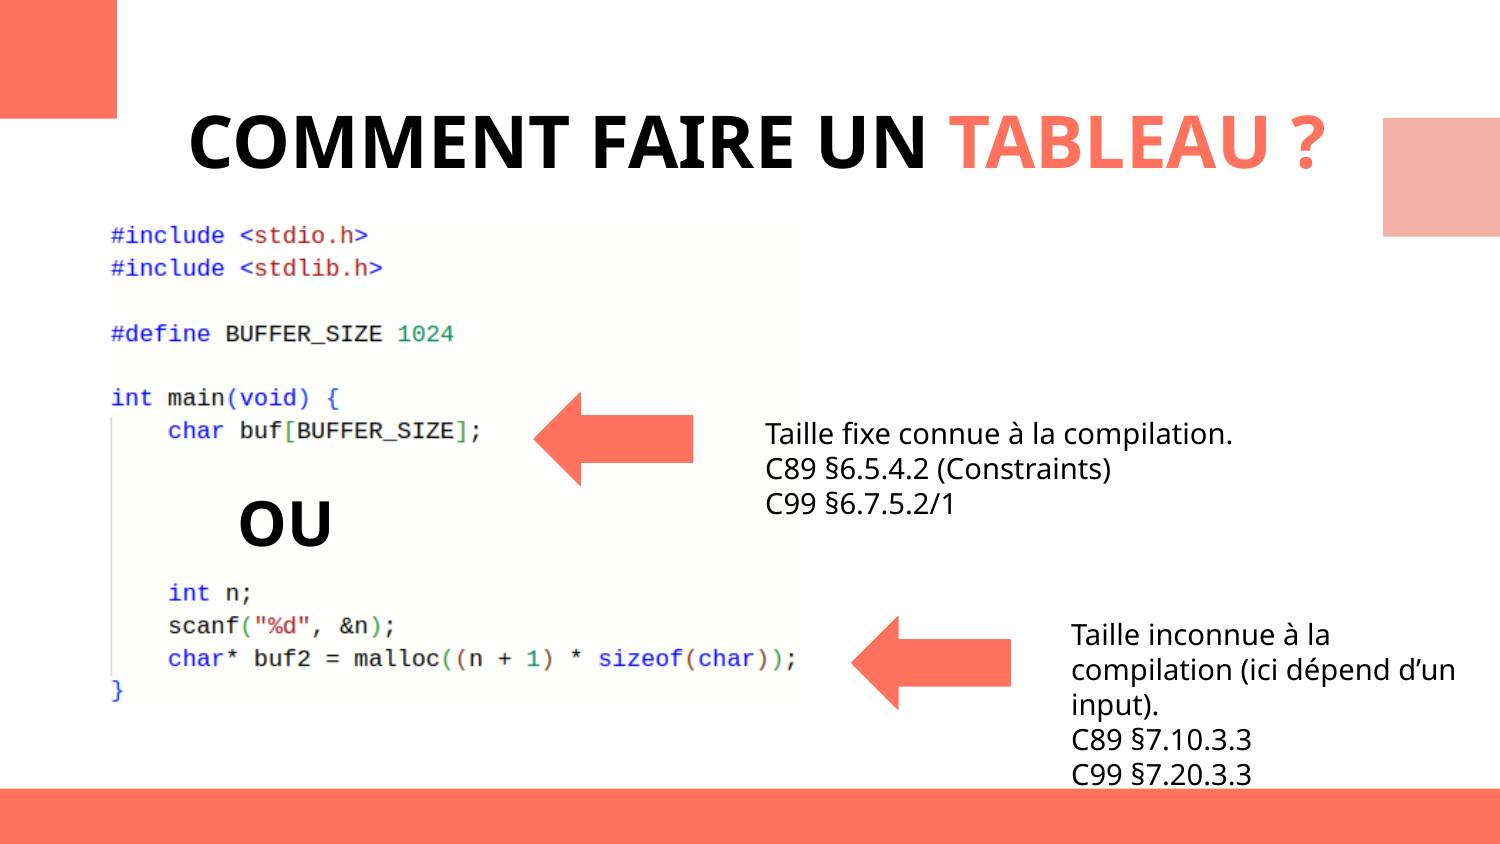

# COMMENT FAIRE UN TABLEAU ?
Taille fixe connue à la compilation.
C89 §6.5.4.2 (Constraints)
C99 §6.7.5.2/1
OU
Taille inconnue à la compilation (ici dépend d’un input).
C89 §7.10.3.3
C99 §7.20.3.3